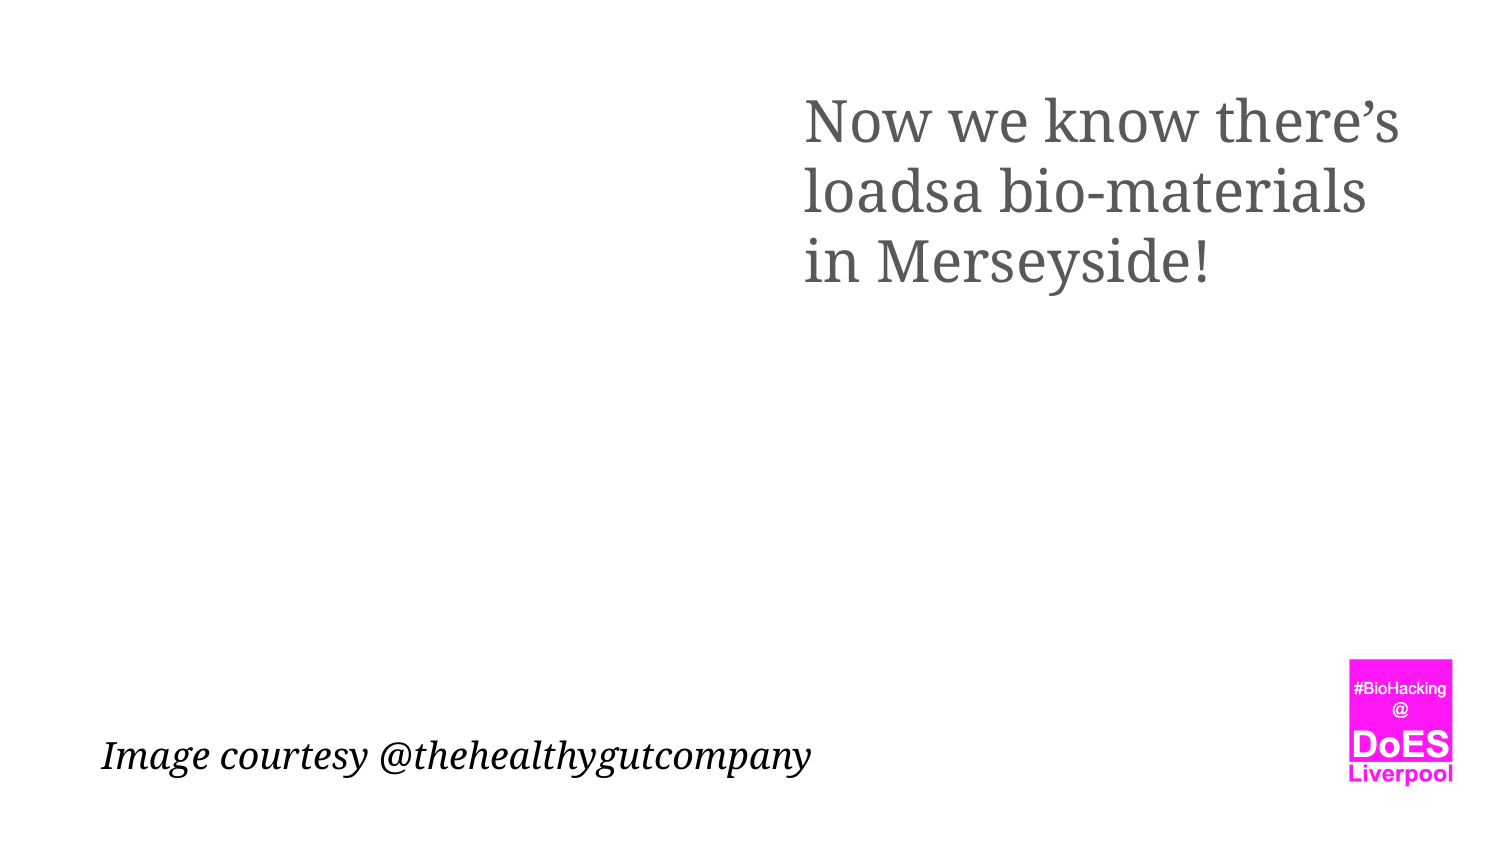

# Now we know there’s loadsa bio-materials in Merseyside!
Image courtesy @thehealthygutcompany